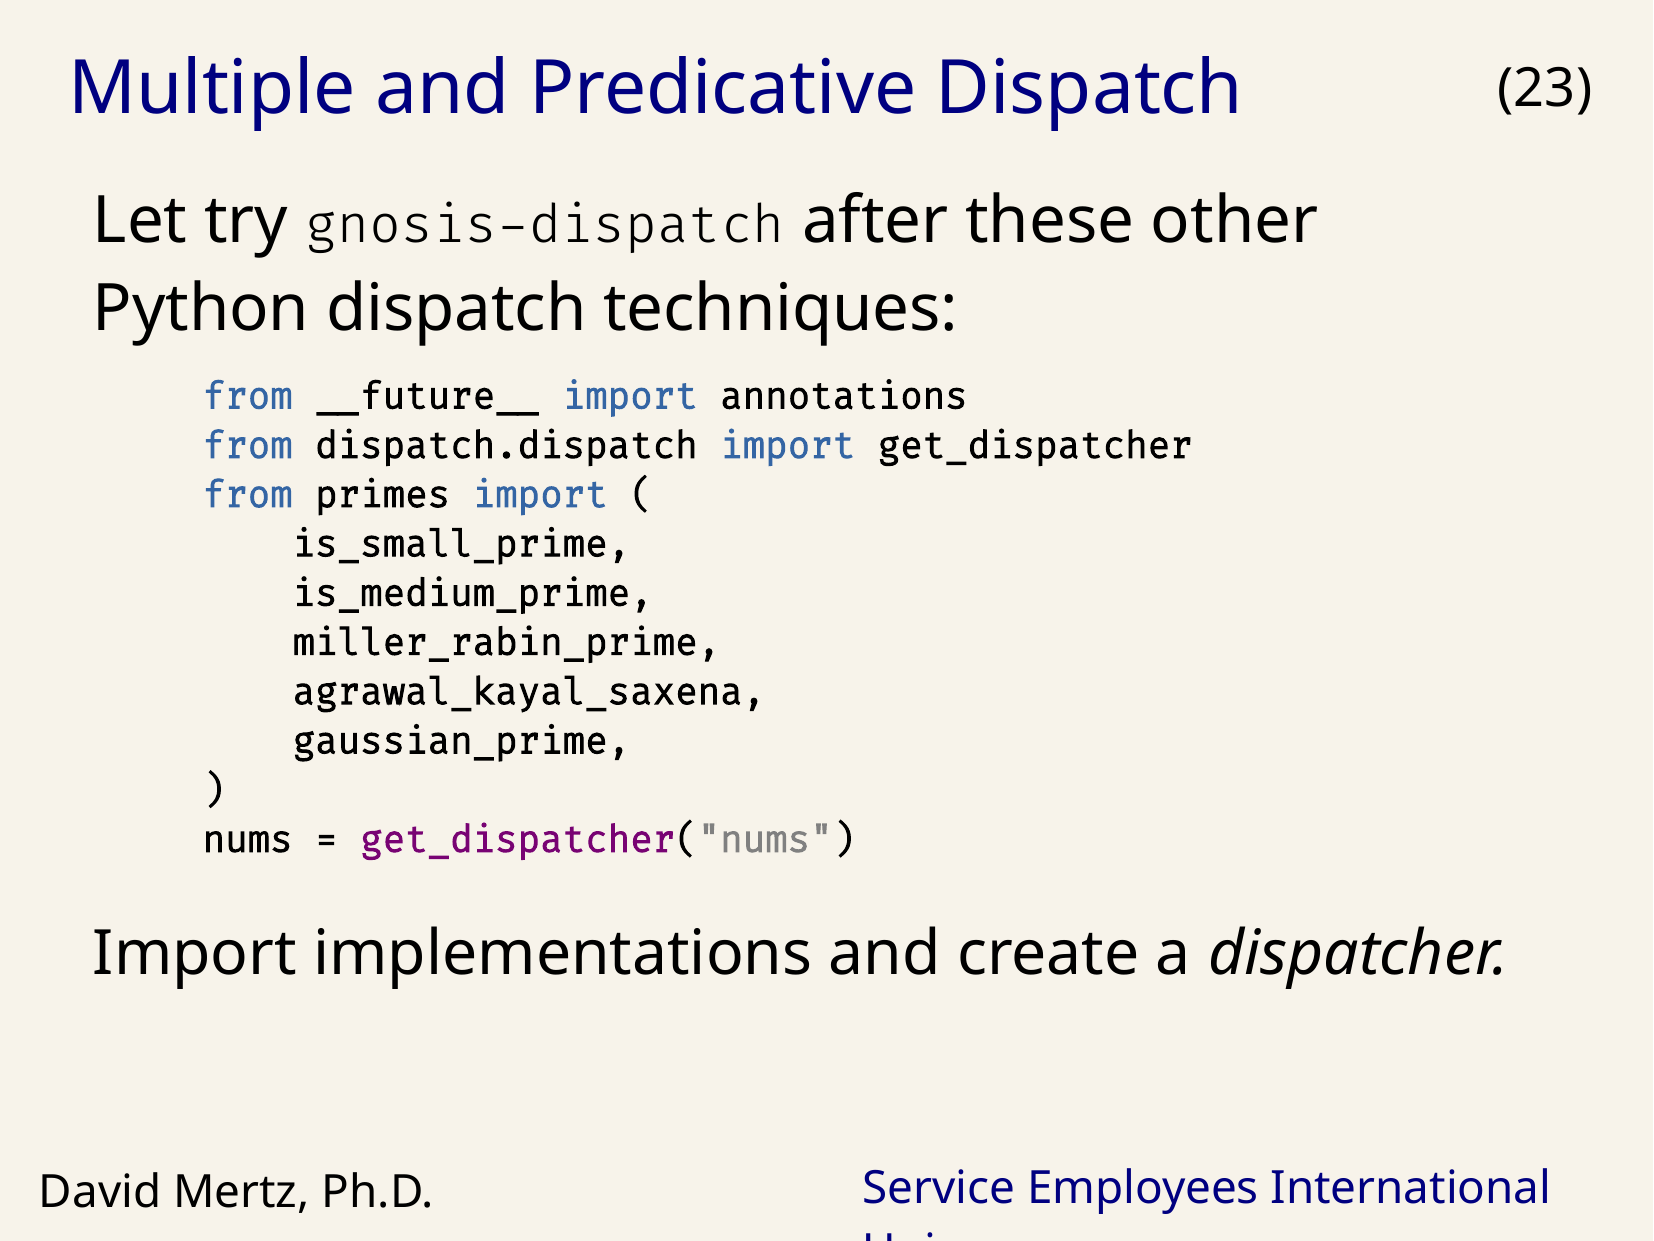

Let try gnosis-dispatch after these other Python dispatch techniques:
from __future__ import annotations
from dispatch.dispatch import get_dispatcher
from primes import (
 is_small_prime,
 is_medium_prime,
 miller_rabin_prime,
 agrawal_kayal_saxena,
 gaussian_prime,
)
nums = get_dispatcher("nums")
Import implementations and create a dispatcher.